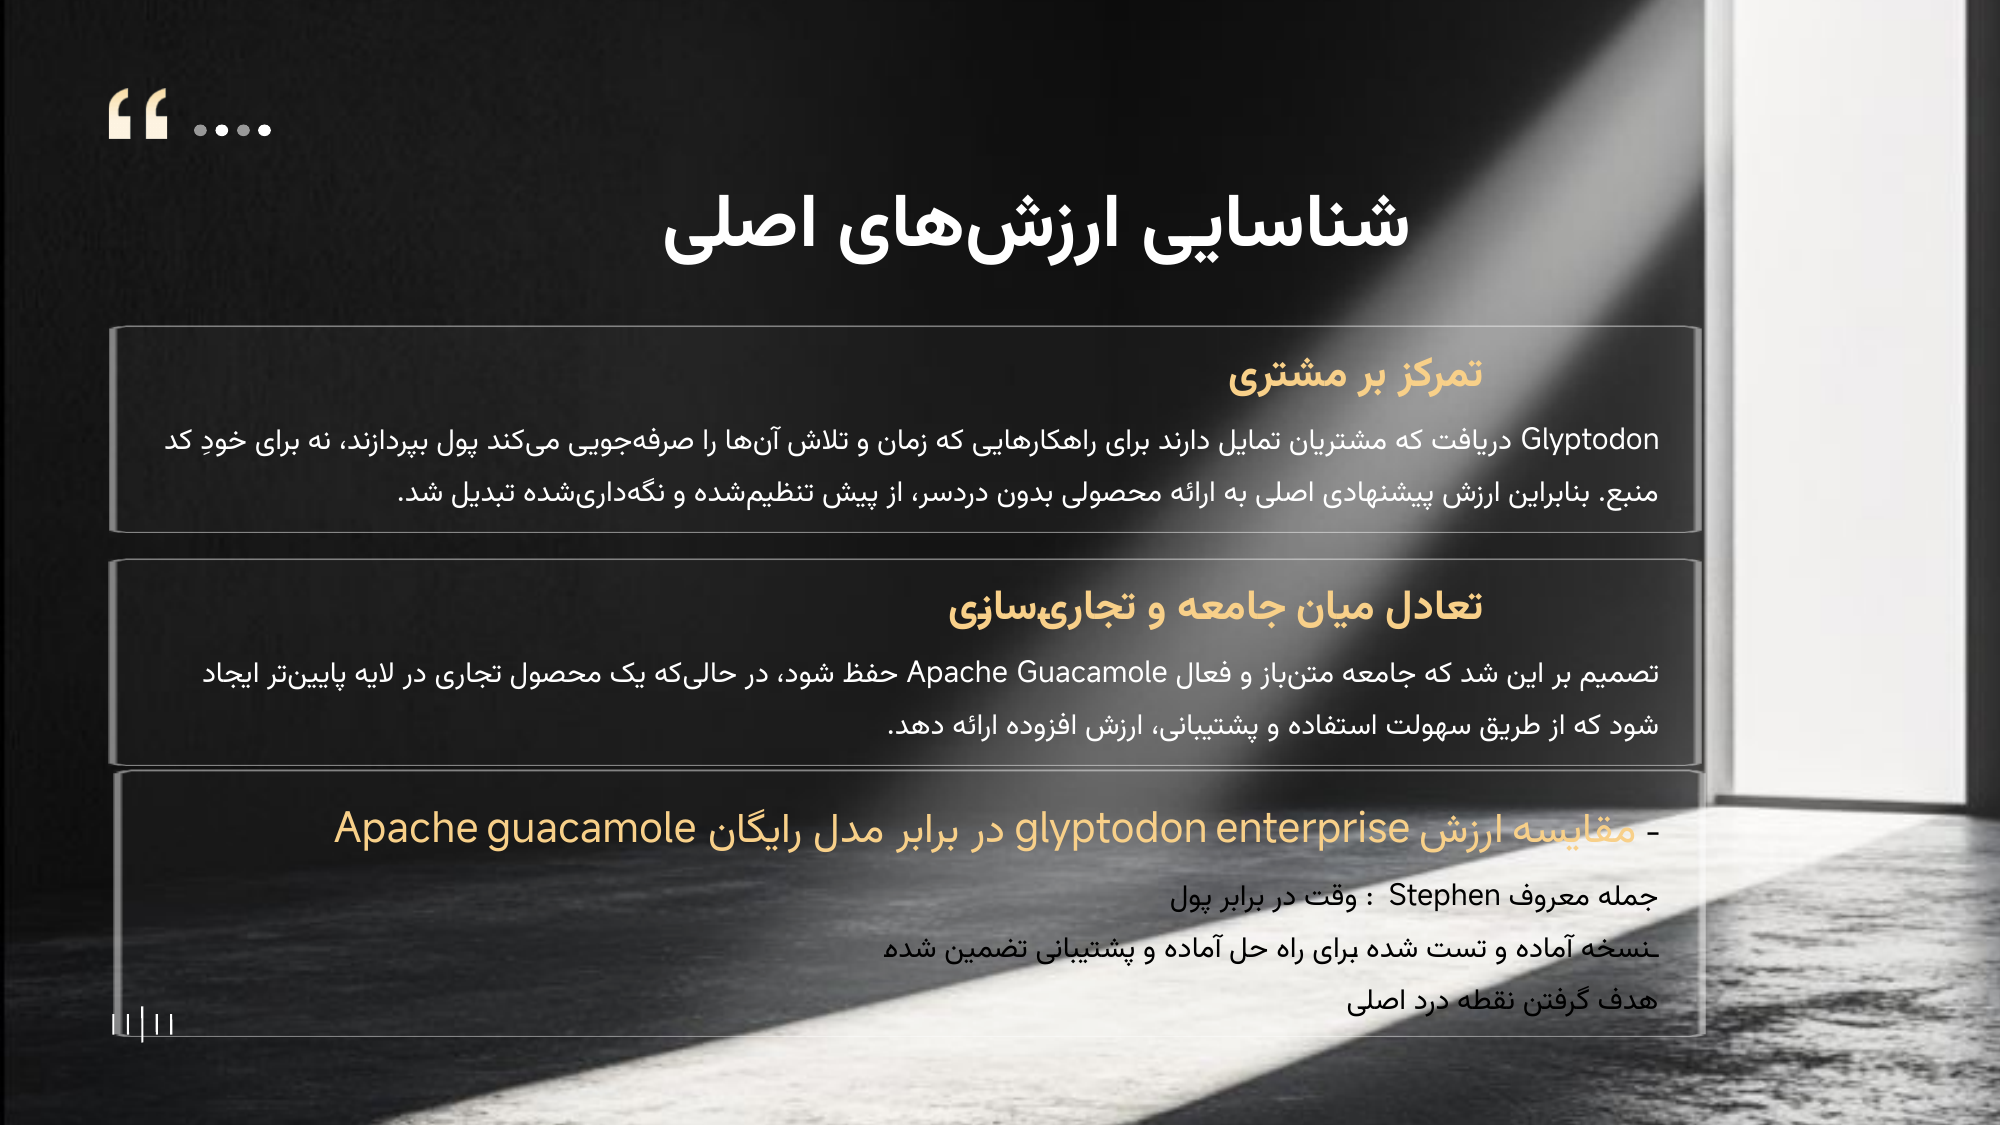

شناسایی ارزش‌های اصلی
تمرکز بر مشتری
Glyptodon دریافت که مشتریان تمایل دارند برای راهکارهایی که زمان و تلاش آن‌ها را صرفه‌جویی می‌کند پول بپردازند، نه برای خودِ کد منبع. بنابراین ارزش پیشنهادی اصلی به ارائه محصولی بدون دردسر، از پیش تنظیم‌شده و نگه‌داری‌شده تبدیل شد.
تعادل میان جامعه و تجاری‌سازی
تصمیم بر این شد که جامعه متن‌باز و فعال Apache Guacamole حفظ شود، در حالی‌که یک محصول تجاری در لایه پایین‌تر ایجاد شود که از طریق سهولت استفاده و پشتیبانی، ارزش افزوده ارائه دهد.
- مقایسه ارزش glyptodon enterprise در برابر مدل رایگان Apache guacamole
جمله معروف Stephen : وقت در برابر پول
ـنسخه آماده و تست شده برای راه حل آماده و پشتیبانی تضمین شده
هدف گرفتن نقطه درد اصلی